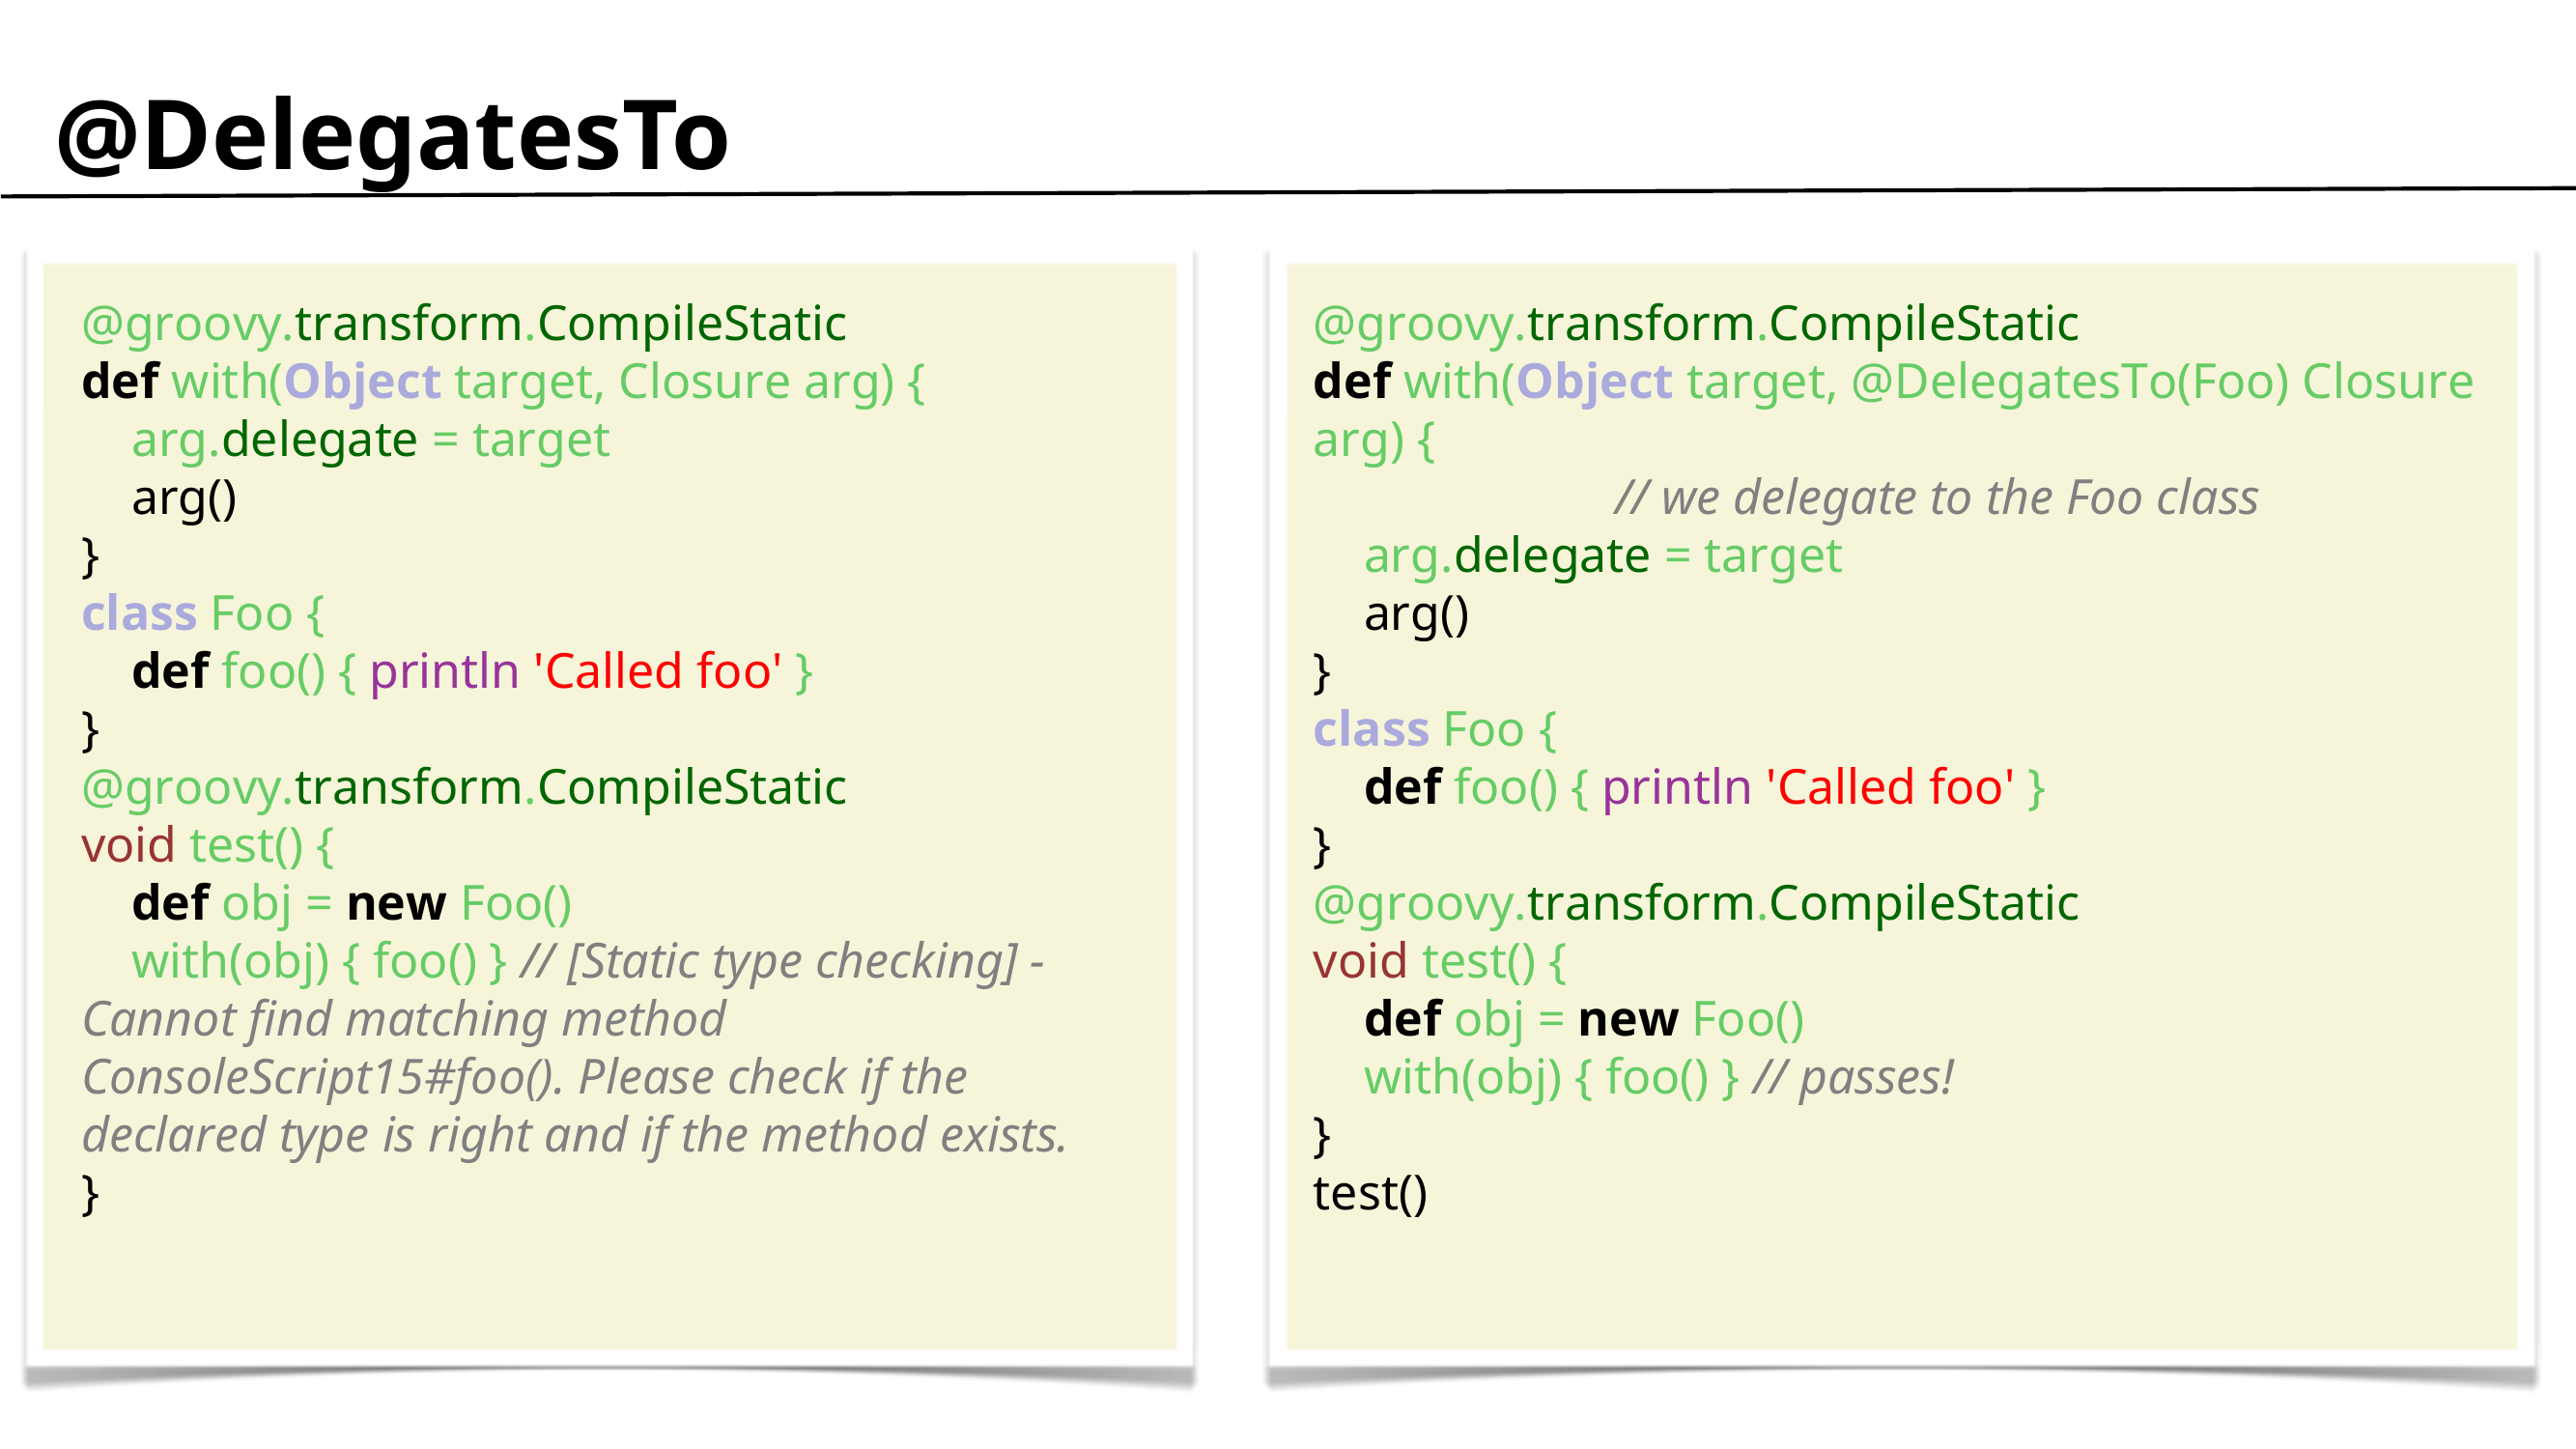

# @DelegatesTo
@groovy.transform.CompileStatic
def with(Object target, Closure arg) {
 arg.delegate = target
 arg()
}
class Foo {
 def foo() { println 'Called foo' }
}
@groovy.transform.CompileStatic
void test() {
 def obj = new Foo()
 with(obj) { foo() } // [Static type checking] - Cannot find matching method ConsoleScript15#foo(). Please check if the declared type is right and if the method exists.
}
@groovy.transform.CompileStatic
def with(Object target, @DelegatesTo(Foo) Closure arg) {
 // we delegate to the Foo class
 arg.delegate = target
 arg()
}
class Foo {
 def foo() { println 'Called foo' }
}
@groovy.transform.CompileStatic
void test() {
 def obj = new Foo()
 with(obj) { foo() } // passes!
}
test()